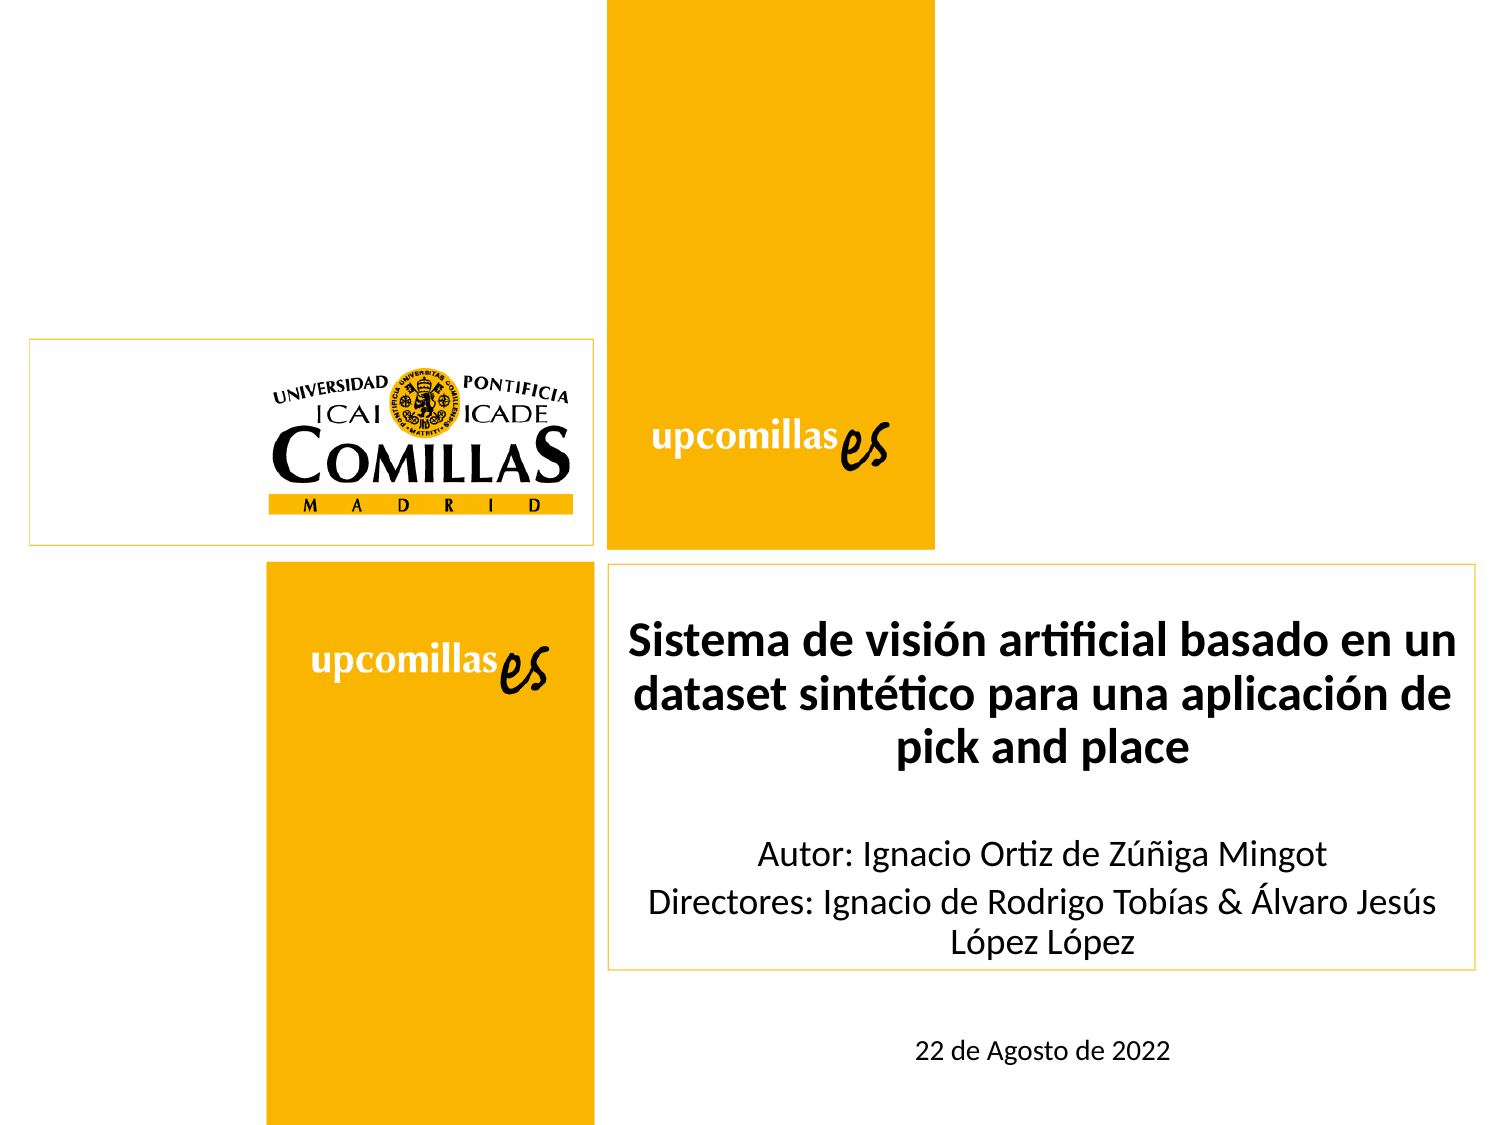

# Sistema de visión artificial basado en un dataset sintético para una aplicación de pick and place
Autor: Ignacio Ortiz de Zúñiga Mingot
Directores: Ignacio de Rodrigo Tobías & Álvaro Jesús López López